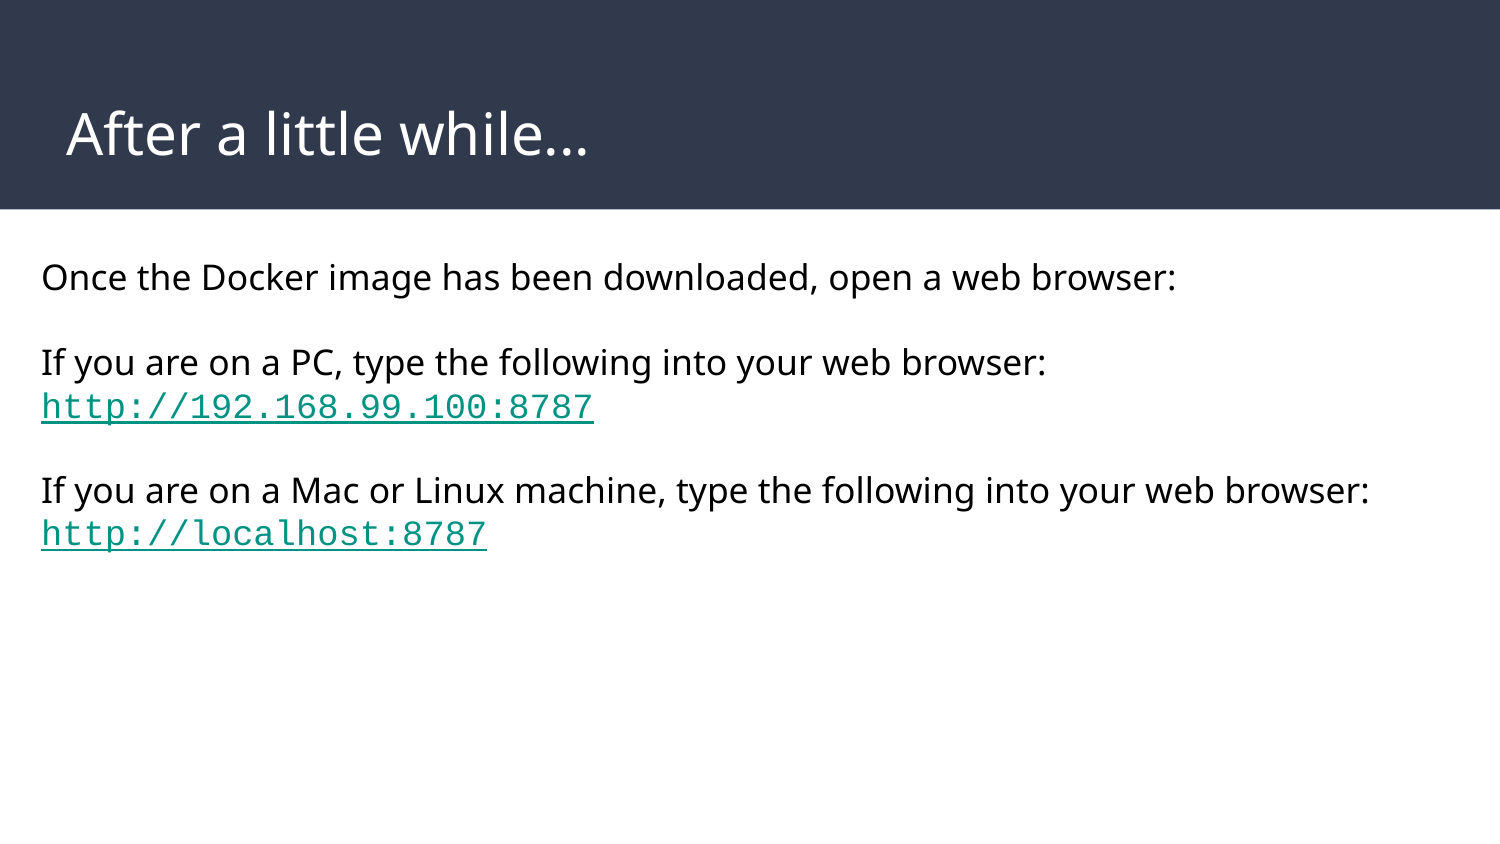

# After a little while...
Once the Docker image has been downloaded, open a web browser:
If you are on a PC, type the following into your web browser: http://192.168.99.100:8787
If you are on a Mac or Linux machine, type the following into your web browser: http://localhost:8787